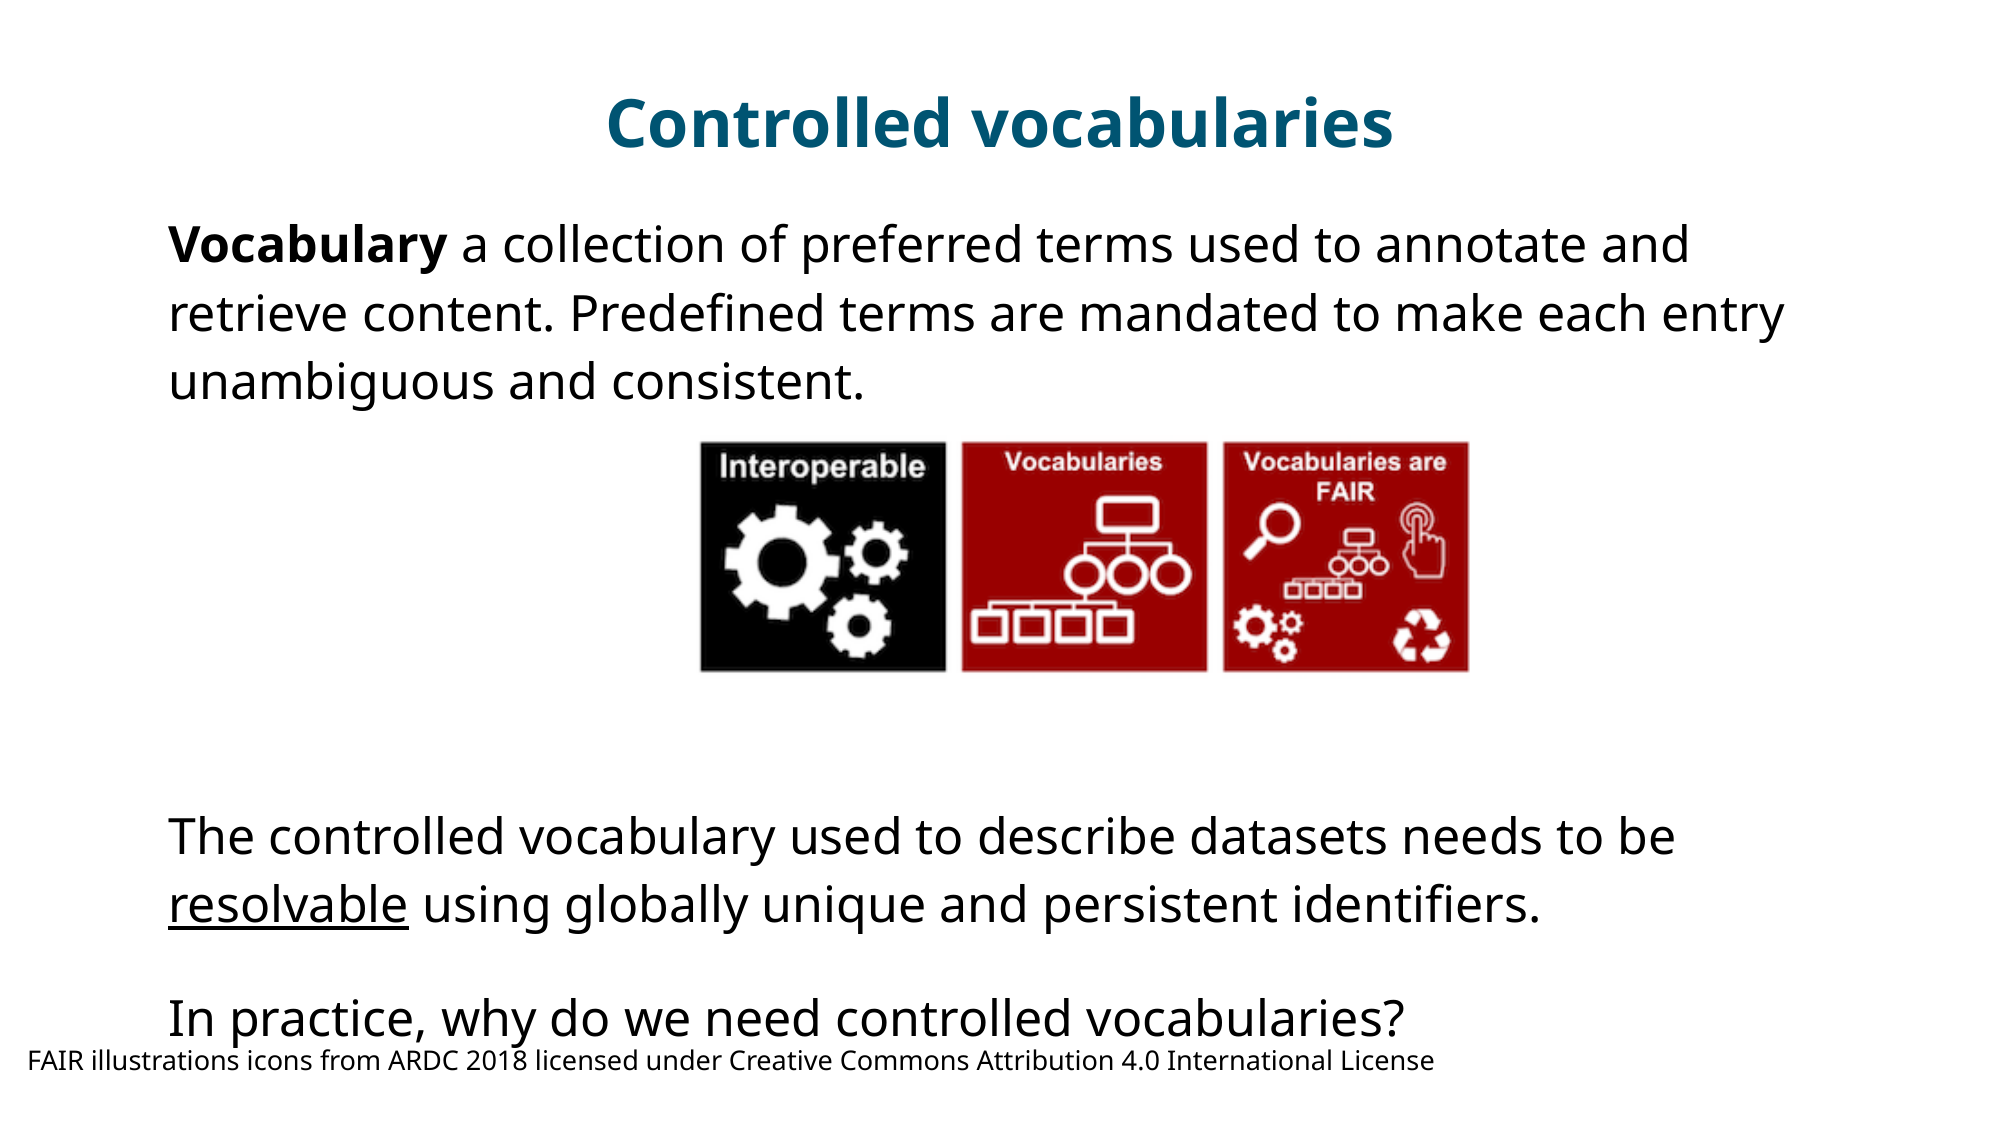

# Controlled vocabularies
Vocabulary a collection of preferred terms used to annotate and retrieve content. Predefined terms are mandated to make each entry unambiguous and consistent.
The controlled vocabulary used to describe datasets needs to be resolvable using globally unique and persistent identifiers.
In practice, why do we need controlled vocabularies?
FAIR illustrations icons from ARDC 2018 licensed under Creative Commons Attribution 4.0 International License